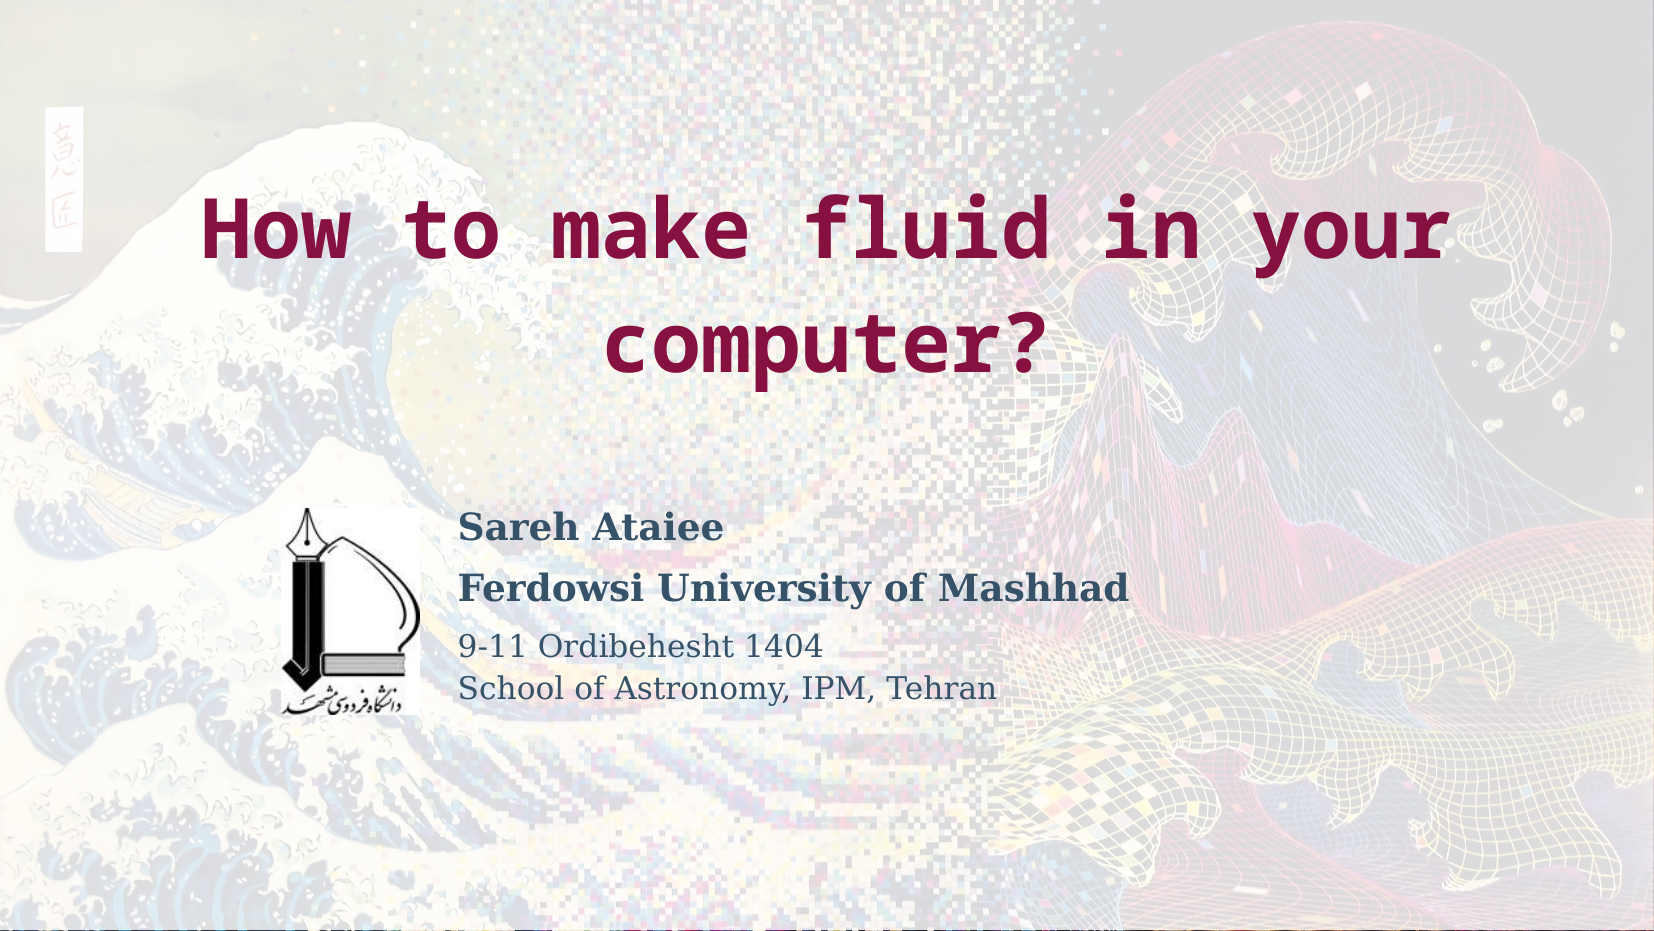

# How to make fluid in your computer?
Sareh Ataiee
Ferdowsi University of Mashhad
9-11 Ordibehesht 1404
School of Astronomy, IPM, Tehran